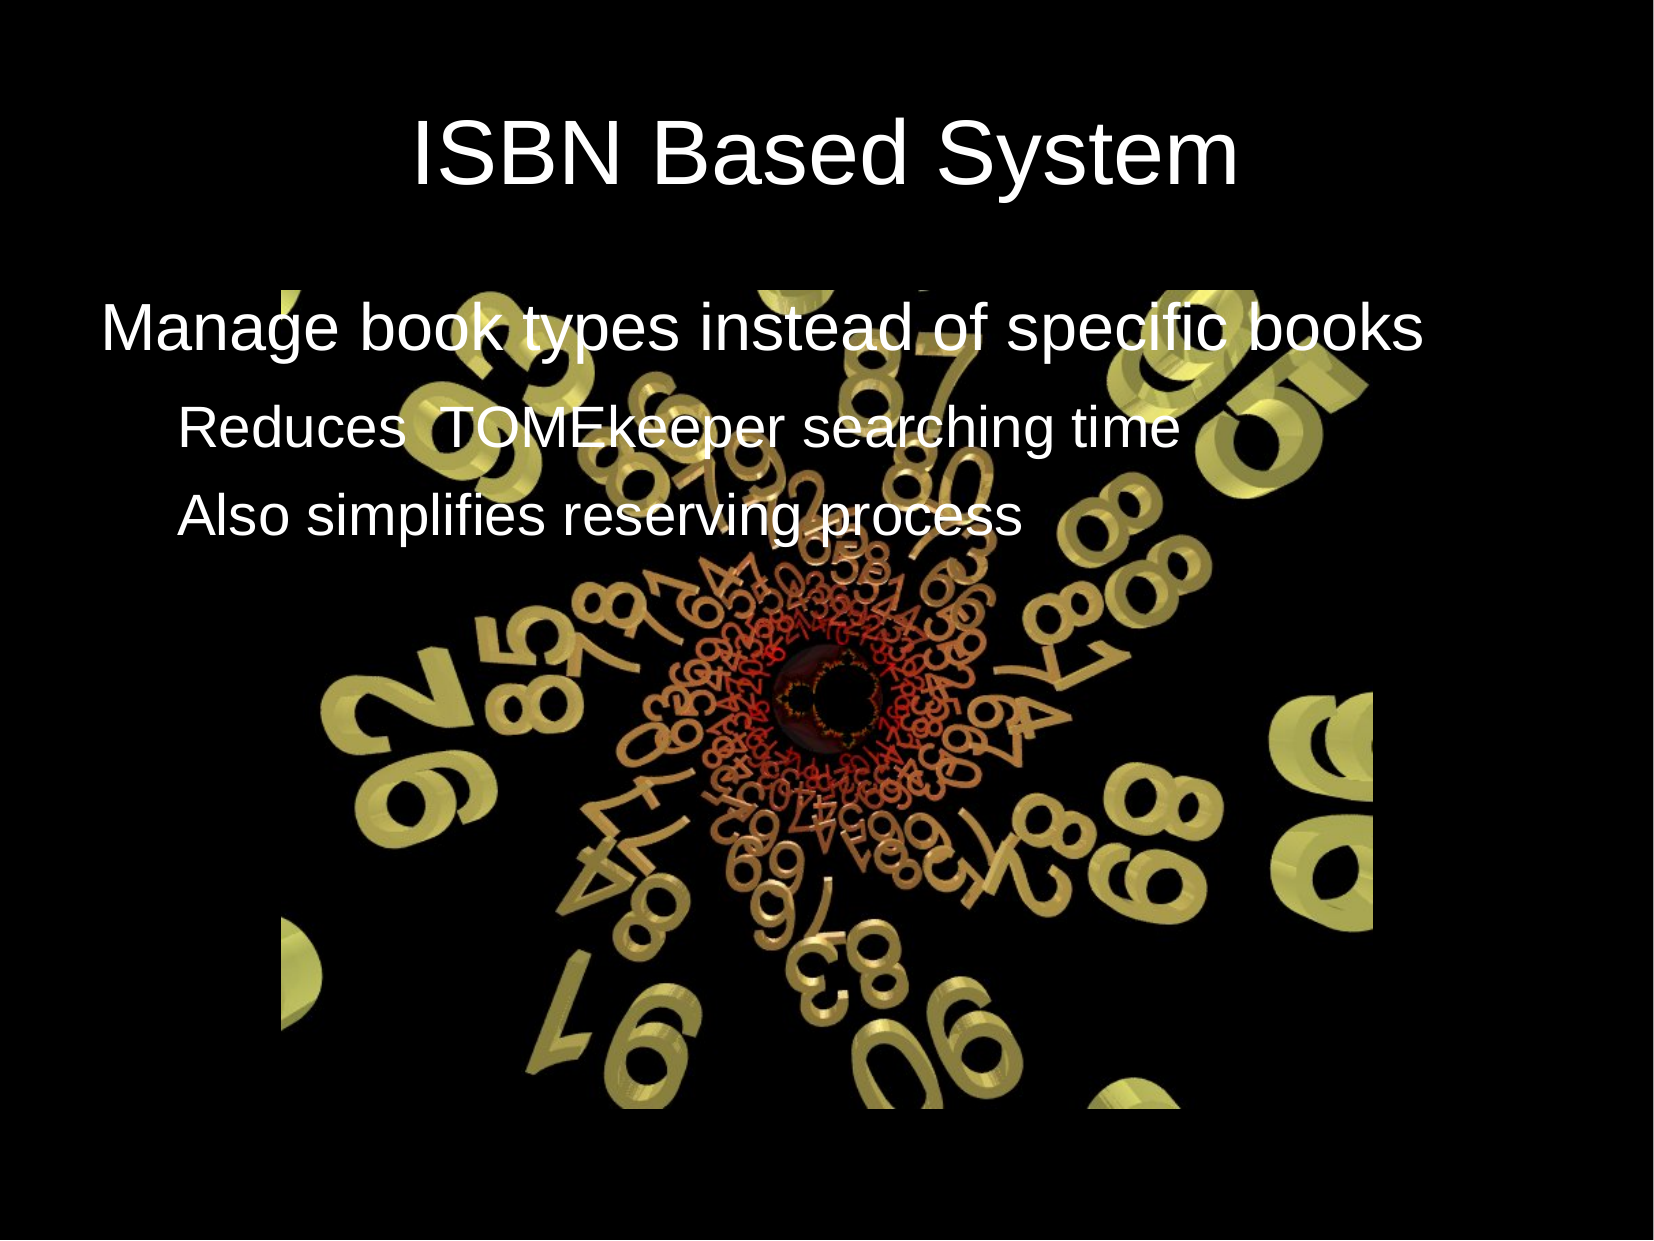

# ISBN Based System
Manage book types instead of specific books
Reduces TOMEkeeper searching time
Also simplifies reserving process